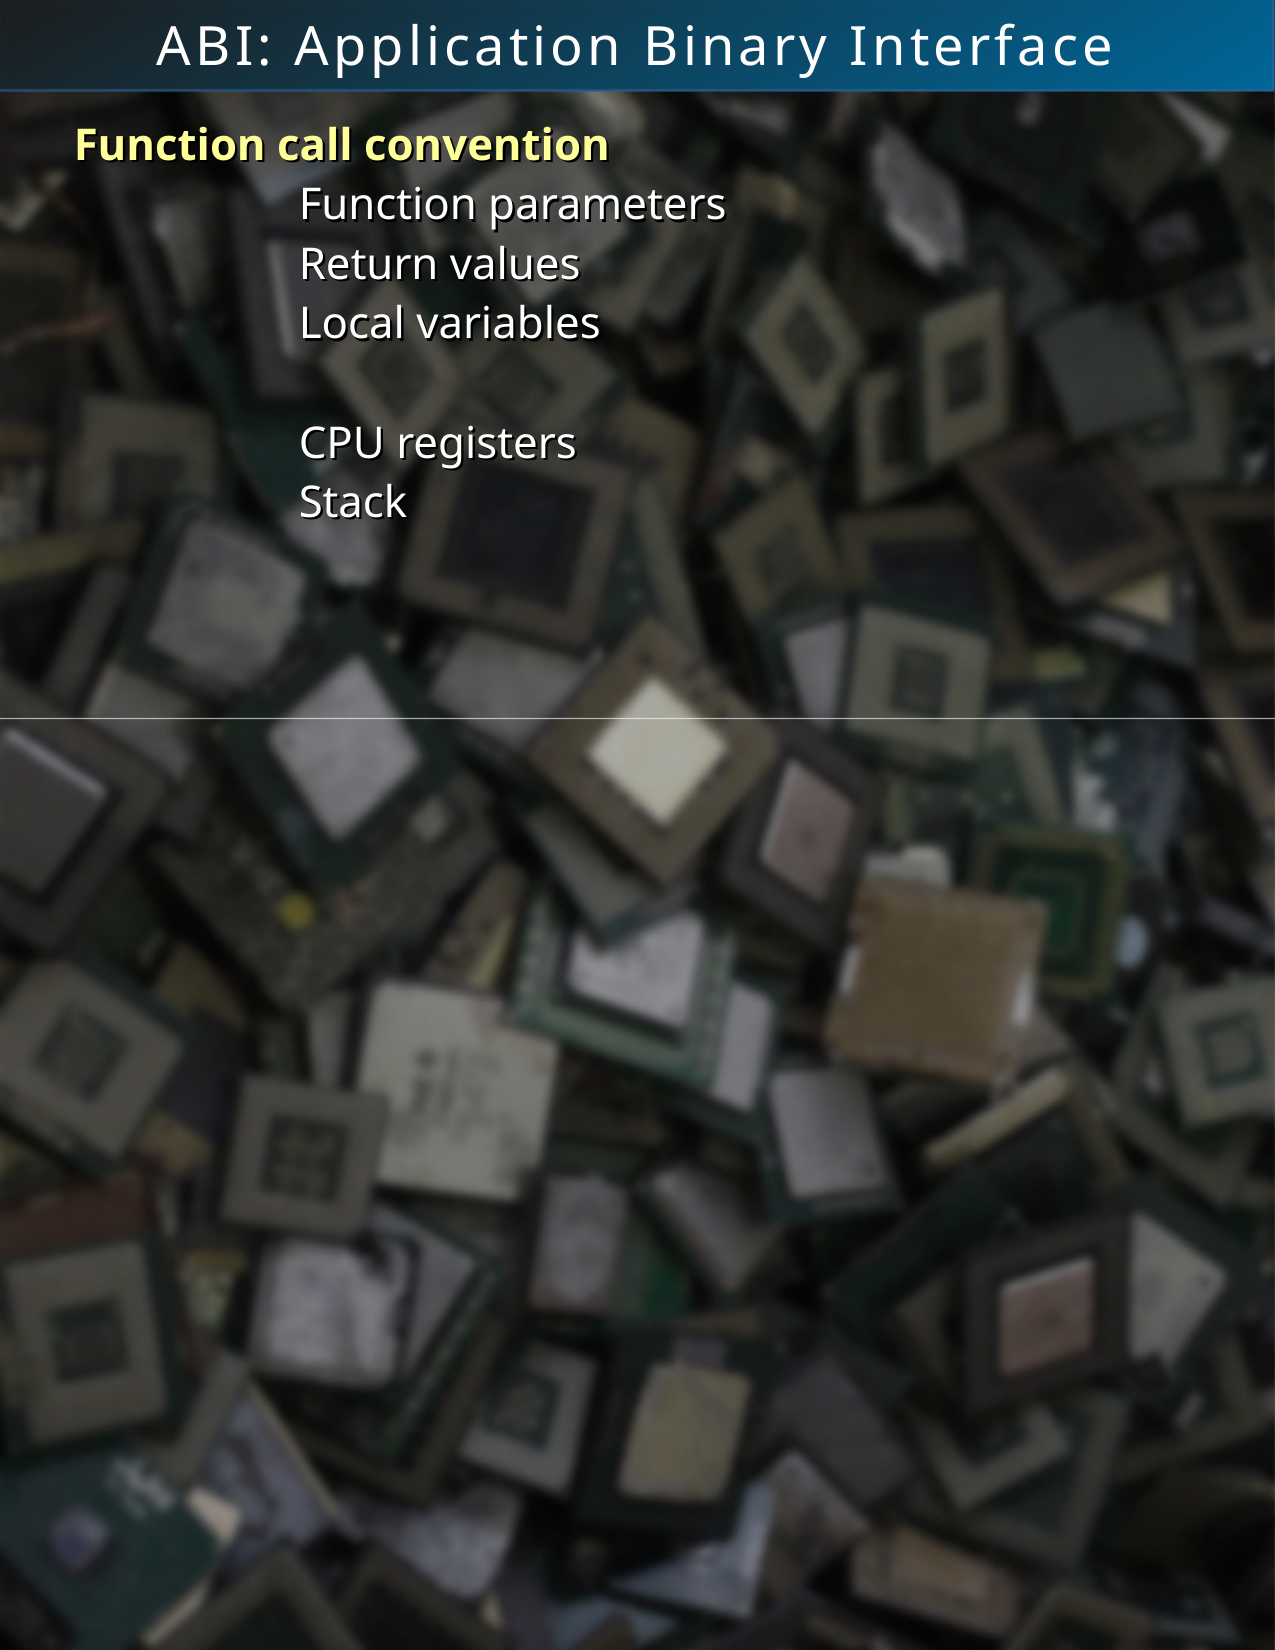

ABI: Application Binary Interface
Function call convention
			Function parameters
			Return values
			Local variables
			CPU registers
			Stack